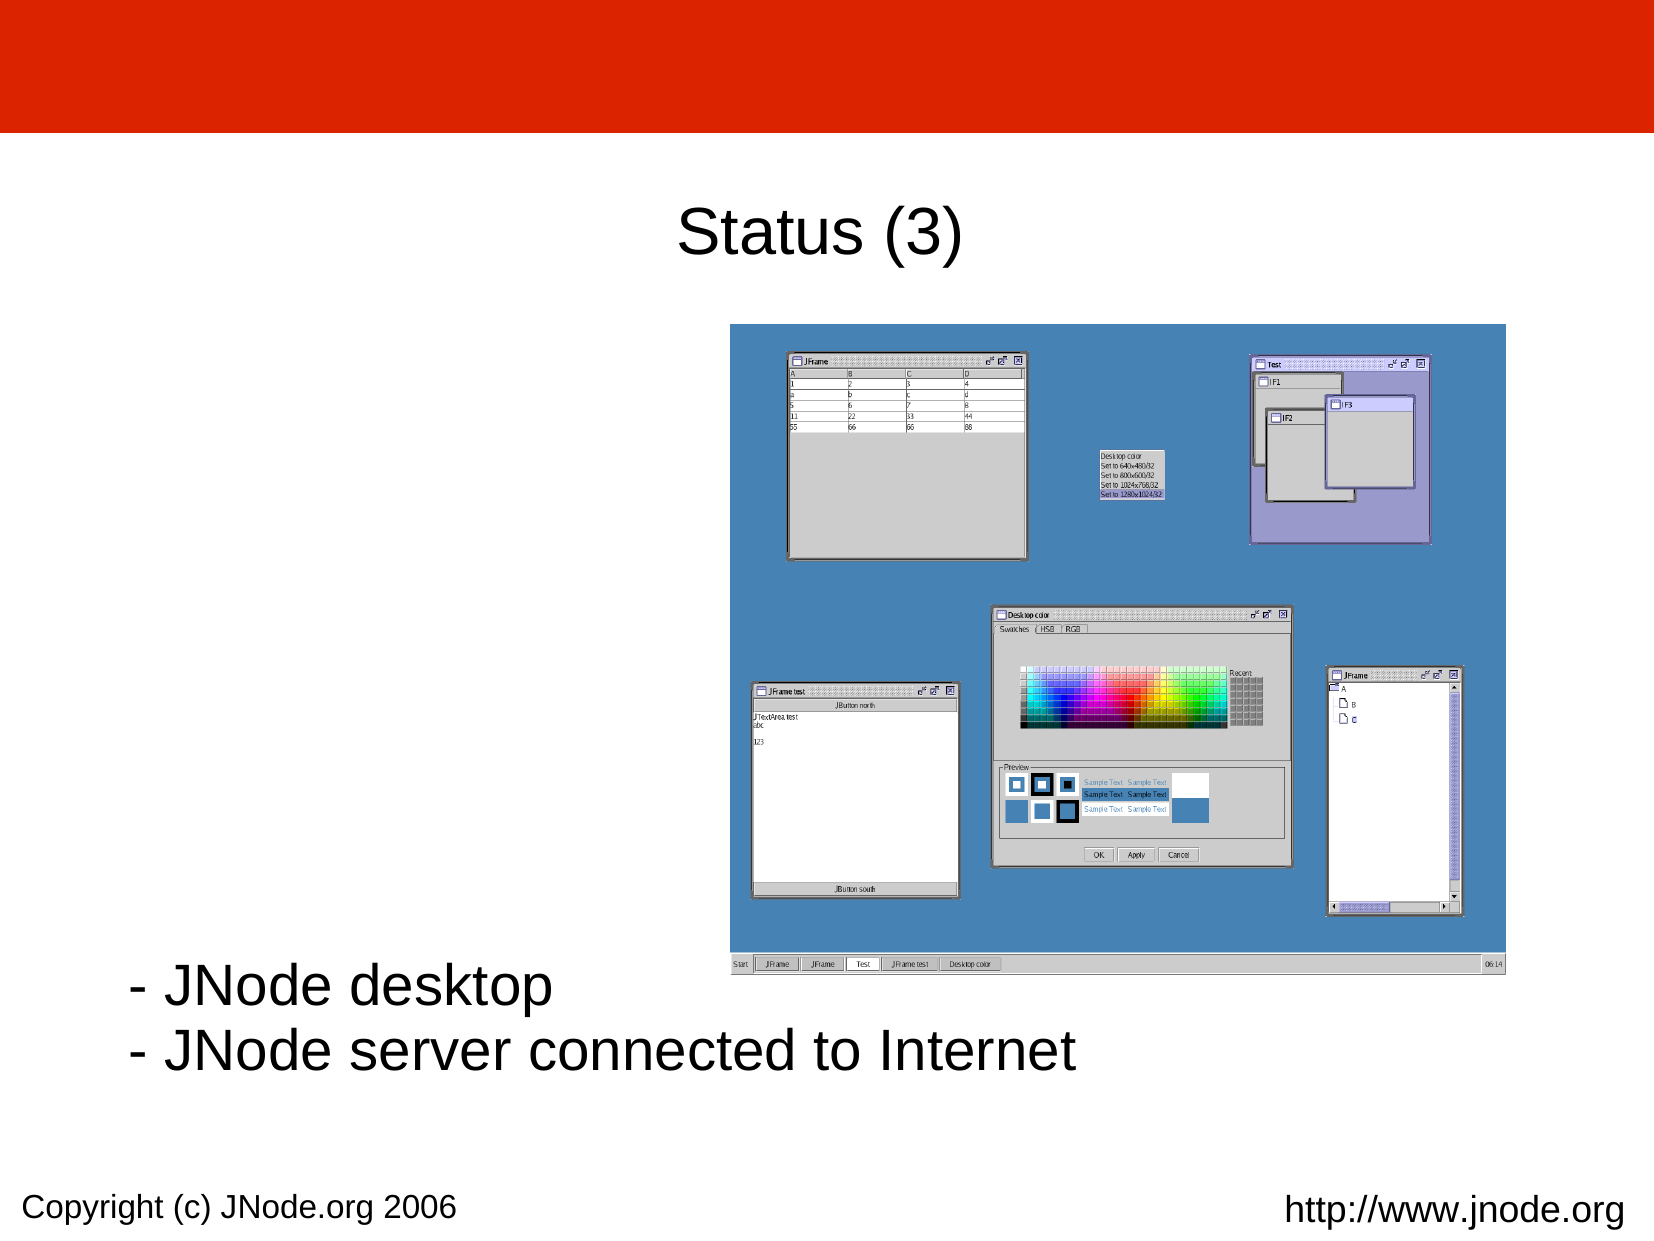

# Status (3)
- JNode desktop
- JNode server connected to Internet